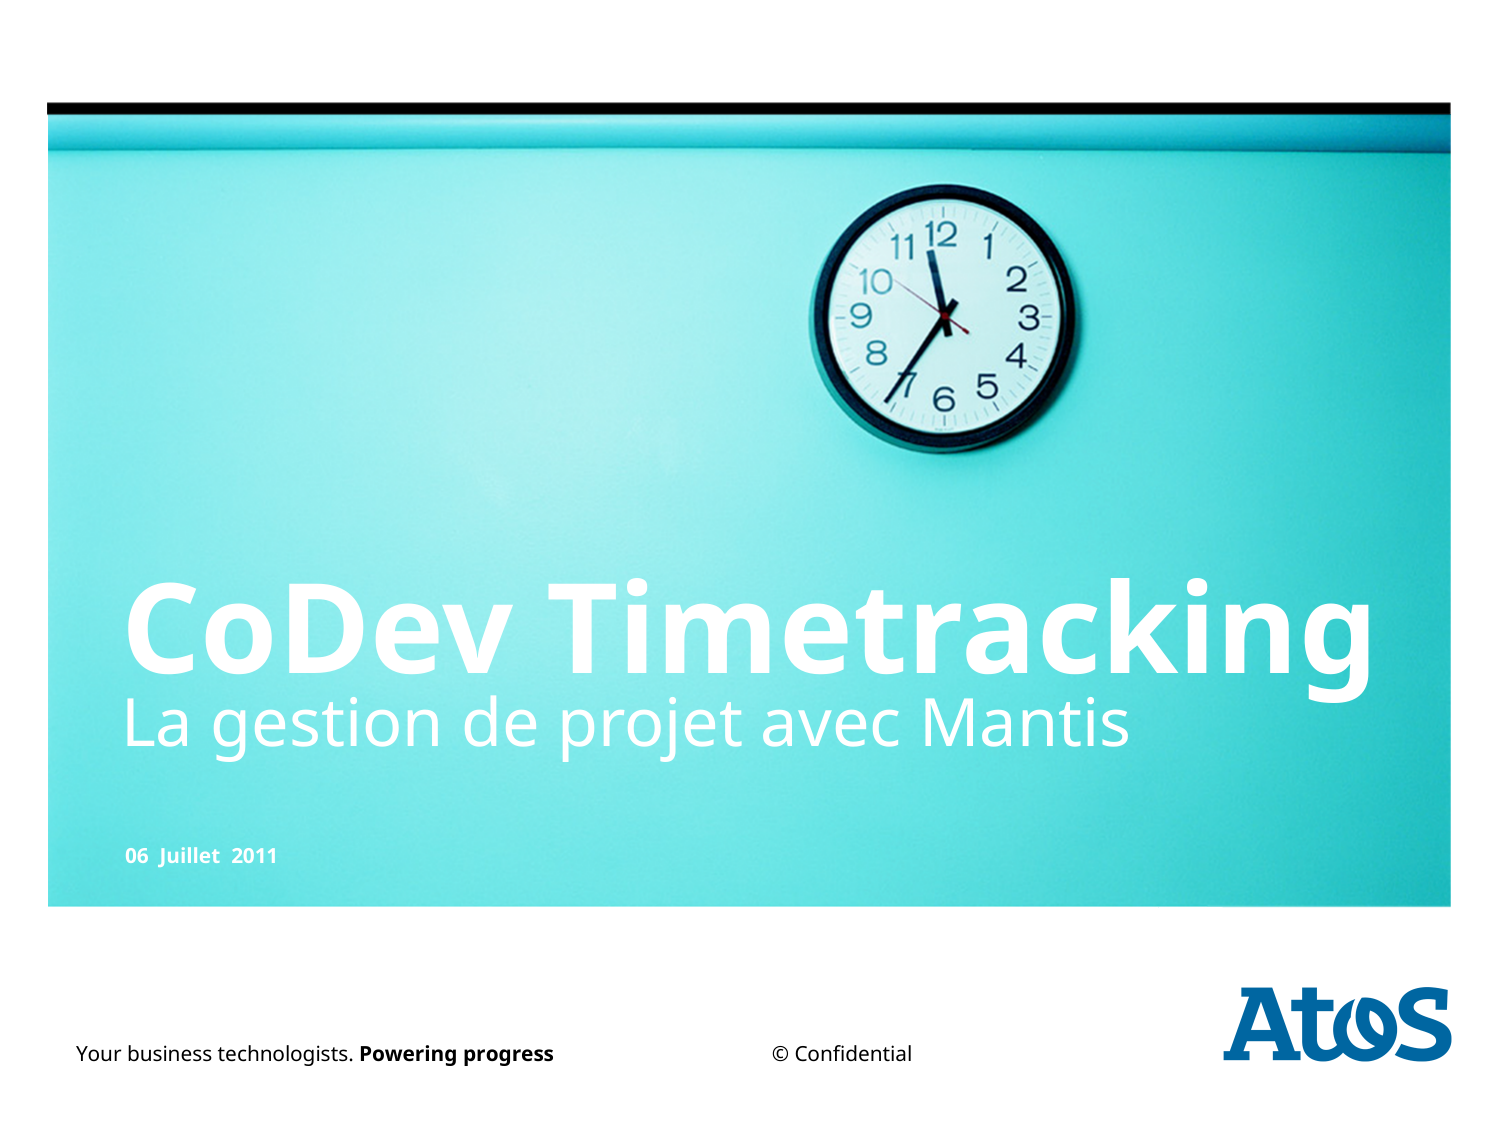

# CoDev Timetracking
La gestion de projet avec Mantis